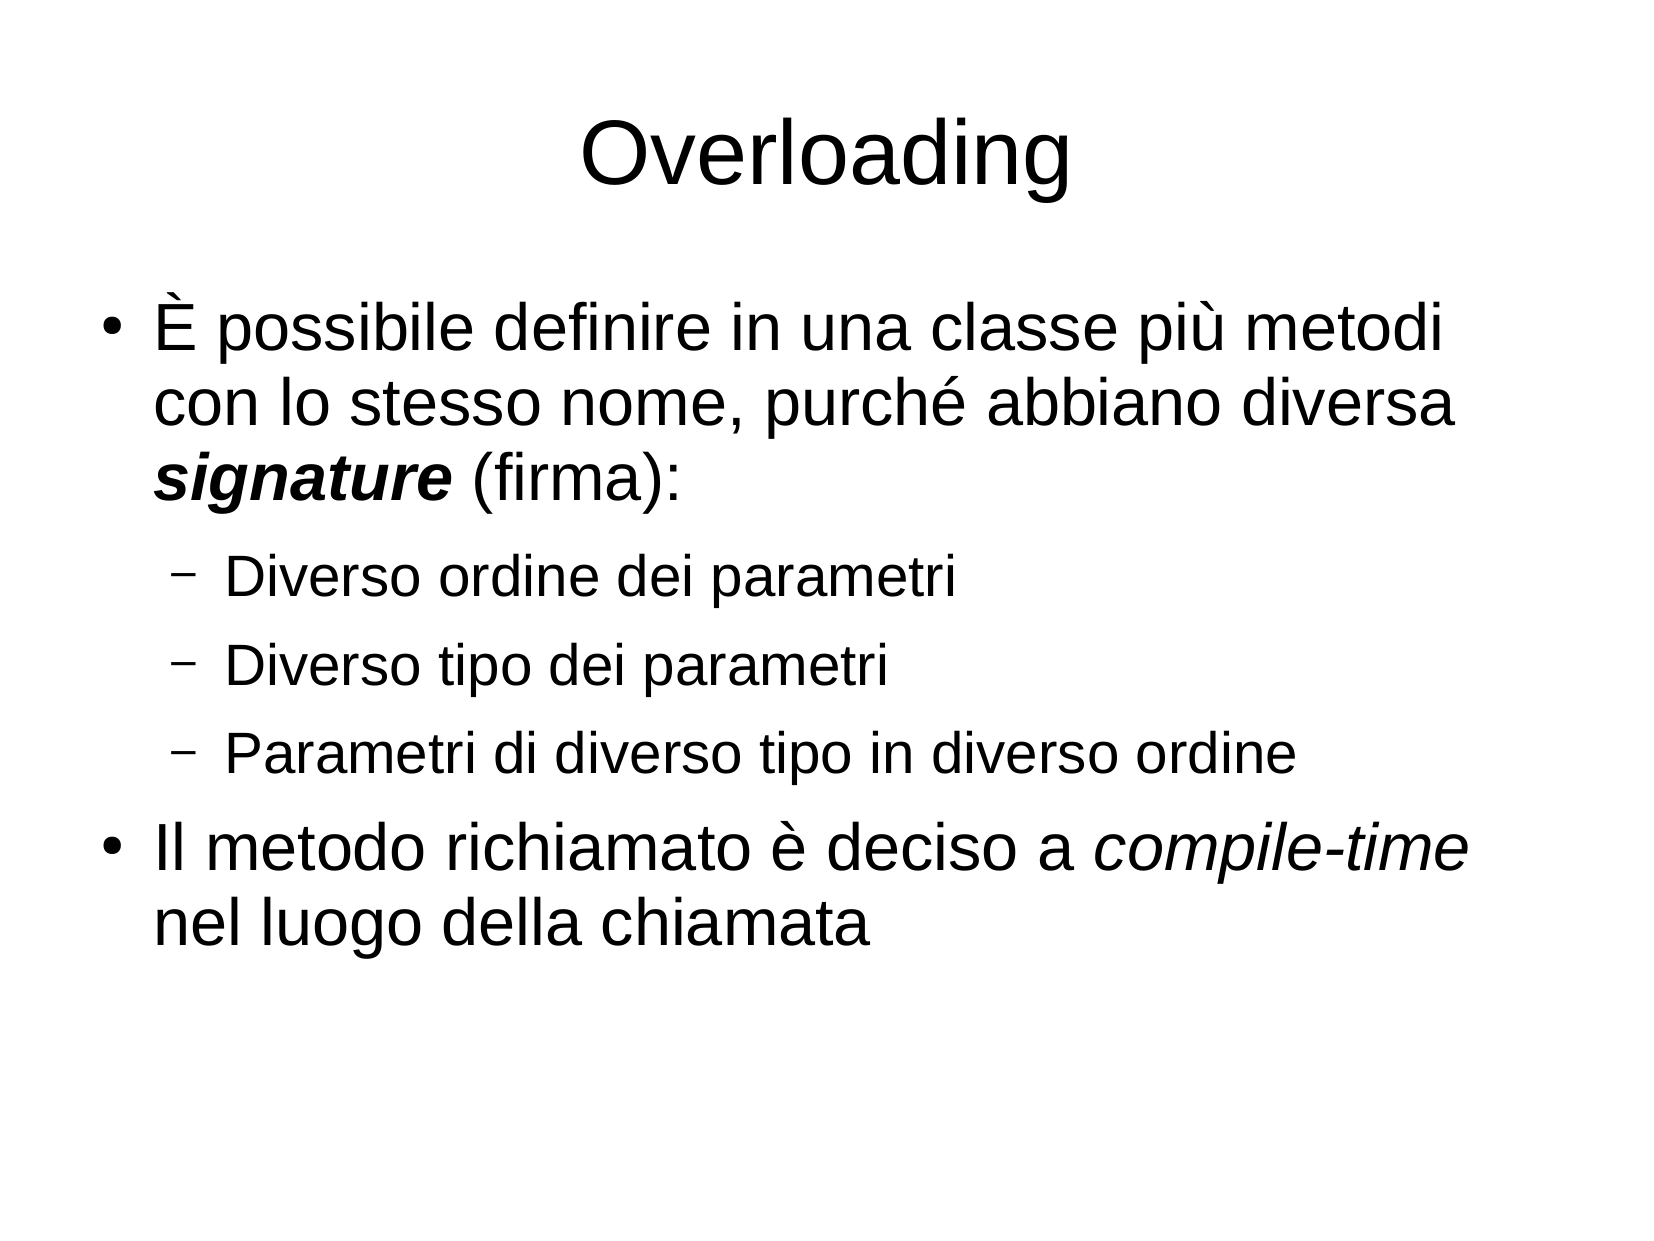

# Overloading
È possibile definire in una classe più metodi con lo stesso nome, purché abbiano diversa signature (firma):
Diverso ordine dei parametri
Diverso tipo dei parametri
Parametri di diverso tipo in diverso ordine
Il metodo richiamato è deciso a compile-time nel luogo della chiamata